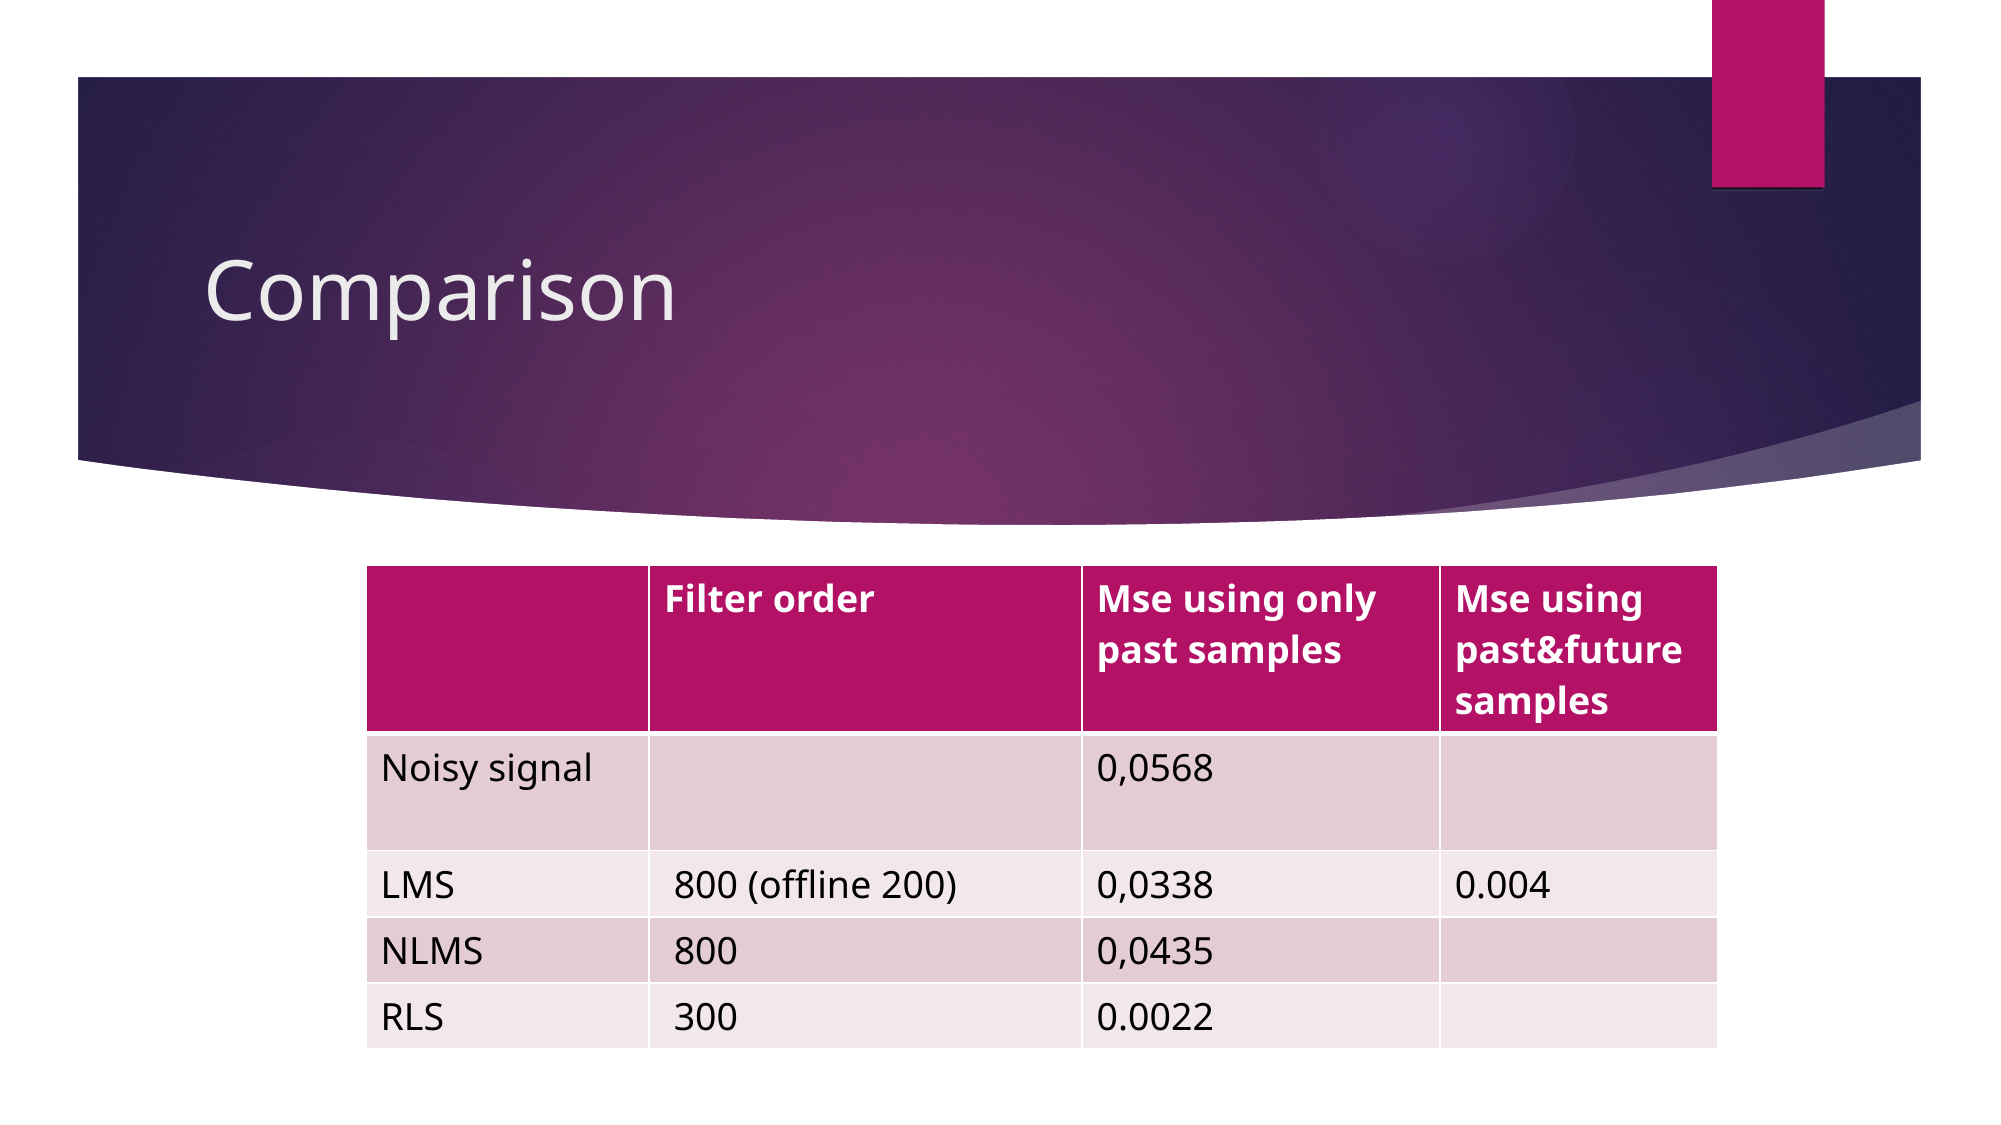

# Comparison
| | Filter order | Mse using only past samples | Mse using past&future samples |
| --- | --- | --- | --- |
| Noisy signal | | 0,0568 | |
| LMS | 800 (offline 200) | 0,0338 | 0.004 |
| NLMS | 800 | 0,0435 | |
| RLS | 300 | 0.0022 | |